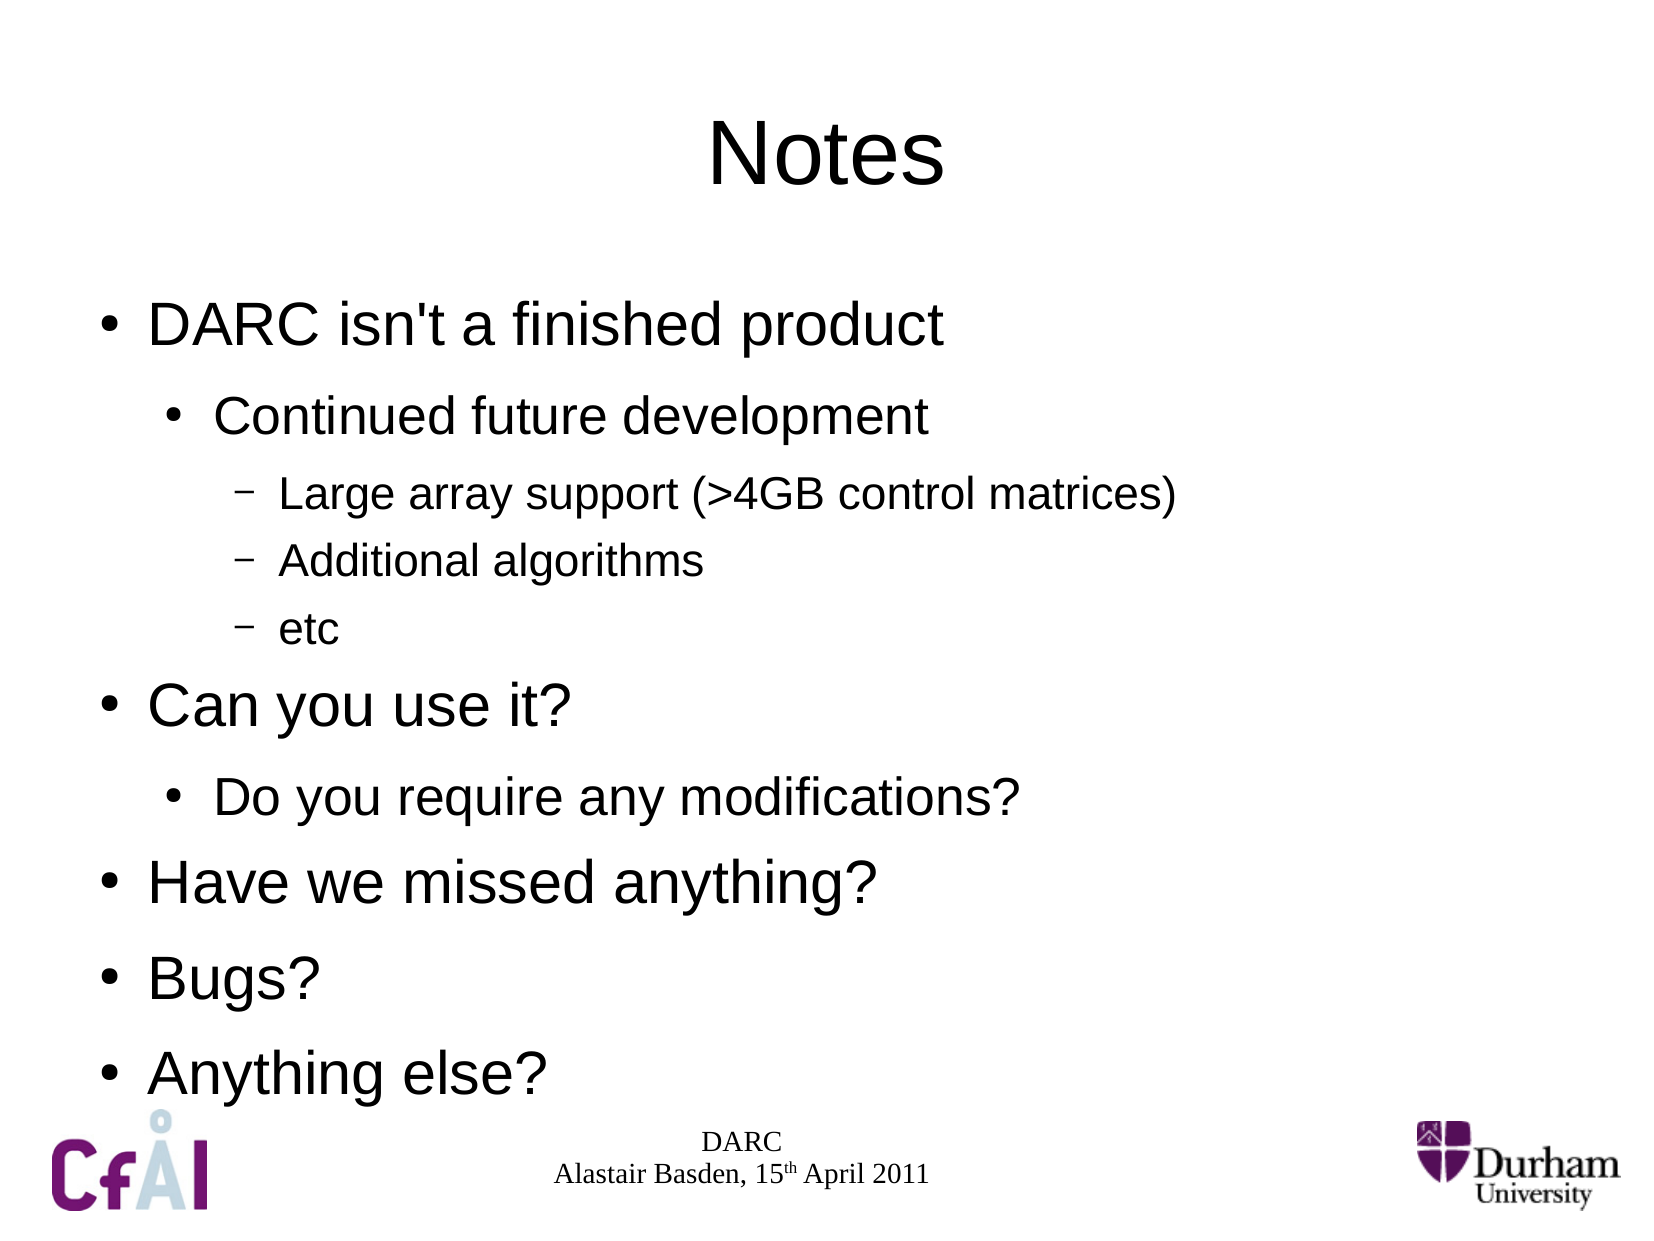

# Notes
DARC isn't a finished product
Continued future development
Large array support (>4GB control matrices)
Additional algorithms
etc
Can you use it?
Do you require any modifications?
Have we missed anything?
Bugs?
Anything else?